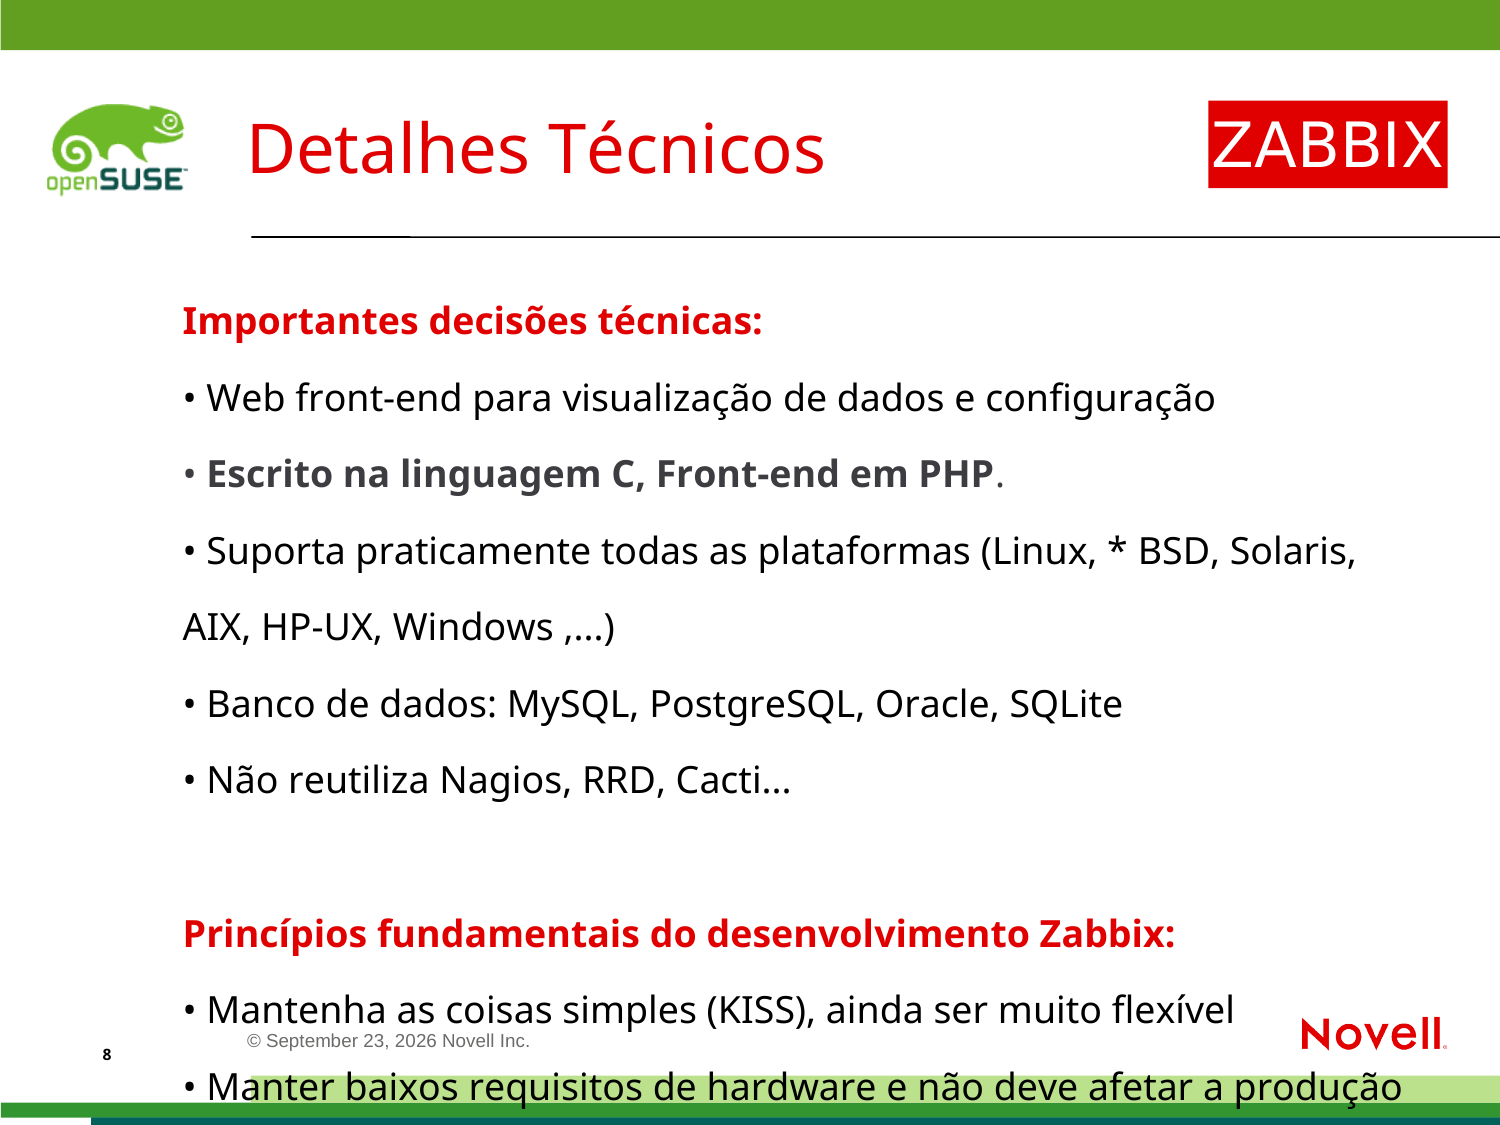

# Detalhes Técnicos
ZABBIX
Importantes decisões técnicas:
• Web front-end para visualização de dados e configuração
• Escrito na linguagem C, Front-end em PHP.
• Suporta praticamente todas as plataformas (Linux, * BSD, Solaris, AIX, HP-UX, Windows ,...)
• Banco de dados: MySQL, PostgreSQL, Oracle, SQLite
• Não reutiliza Nagios, RRD, Cacti...
Princípios fundamentais do desenvolvimento Zabbix:
• Mantenha as coisas simples (KISS), ainda ser muito flexível
• Manter baixos requisitos de hardware e não deve afetar a produção